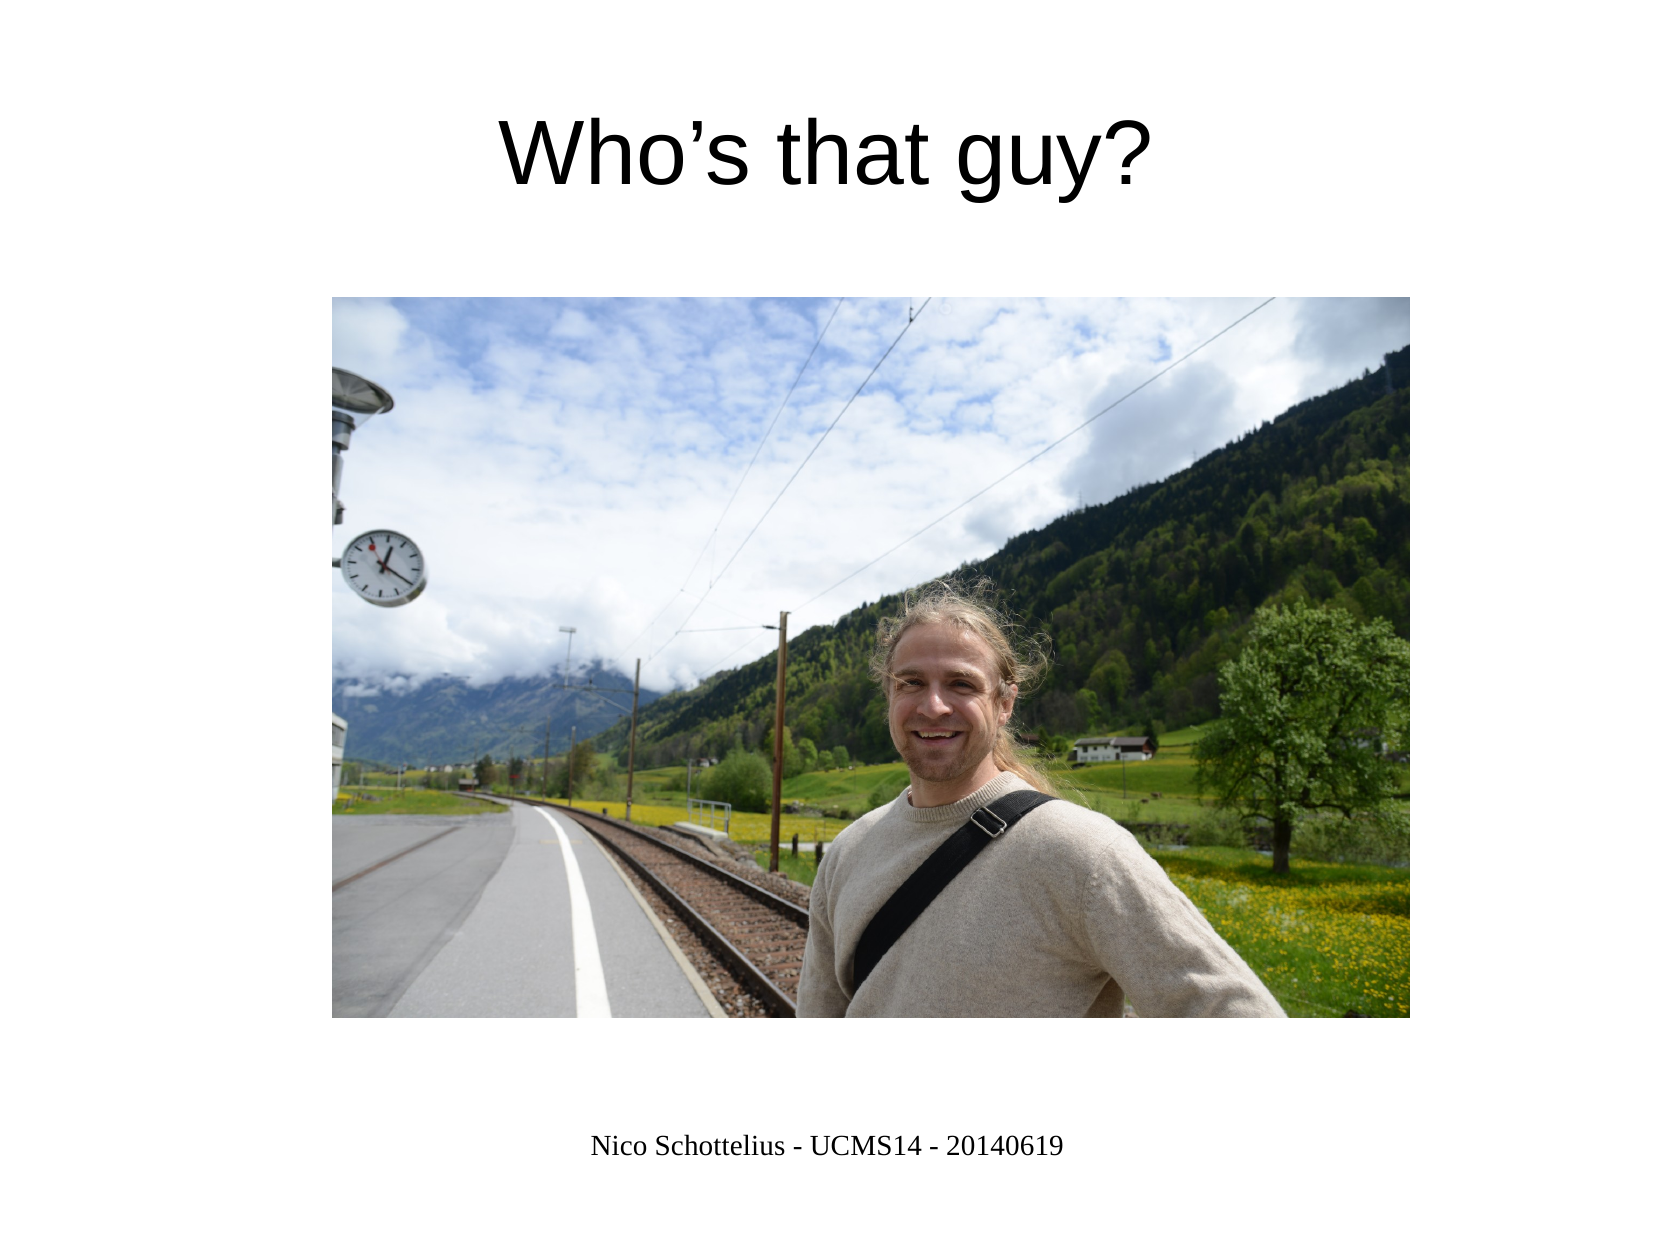

# Who’s that guy?
Nico Schottelius - UCMS14 - 20140619